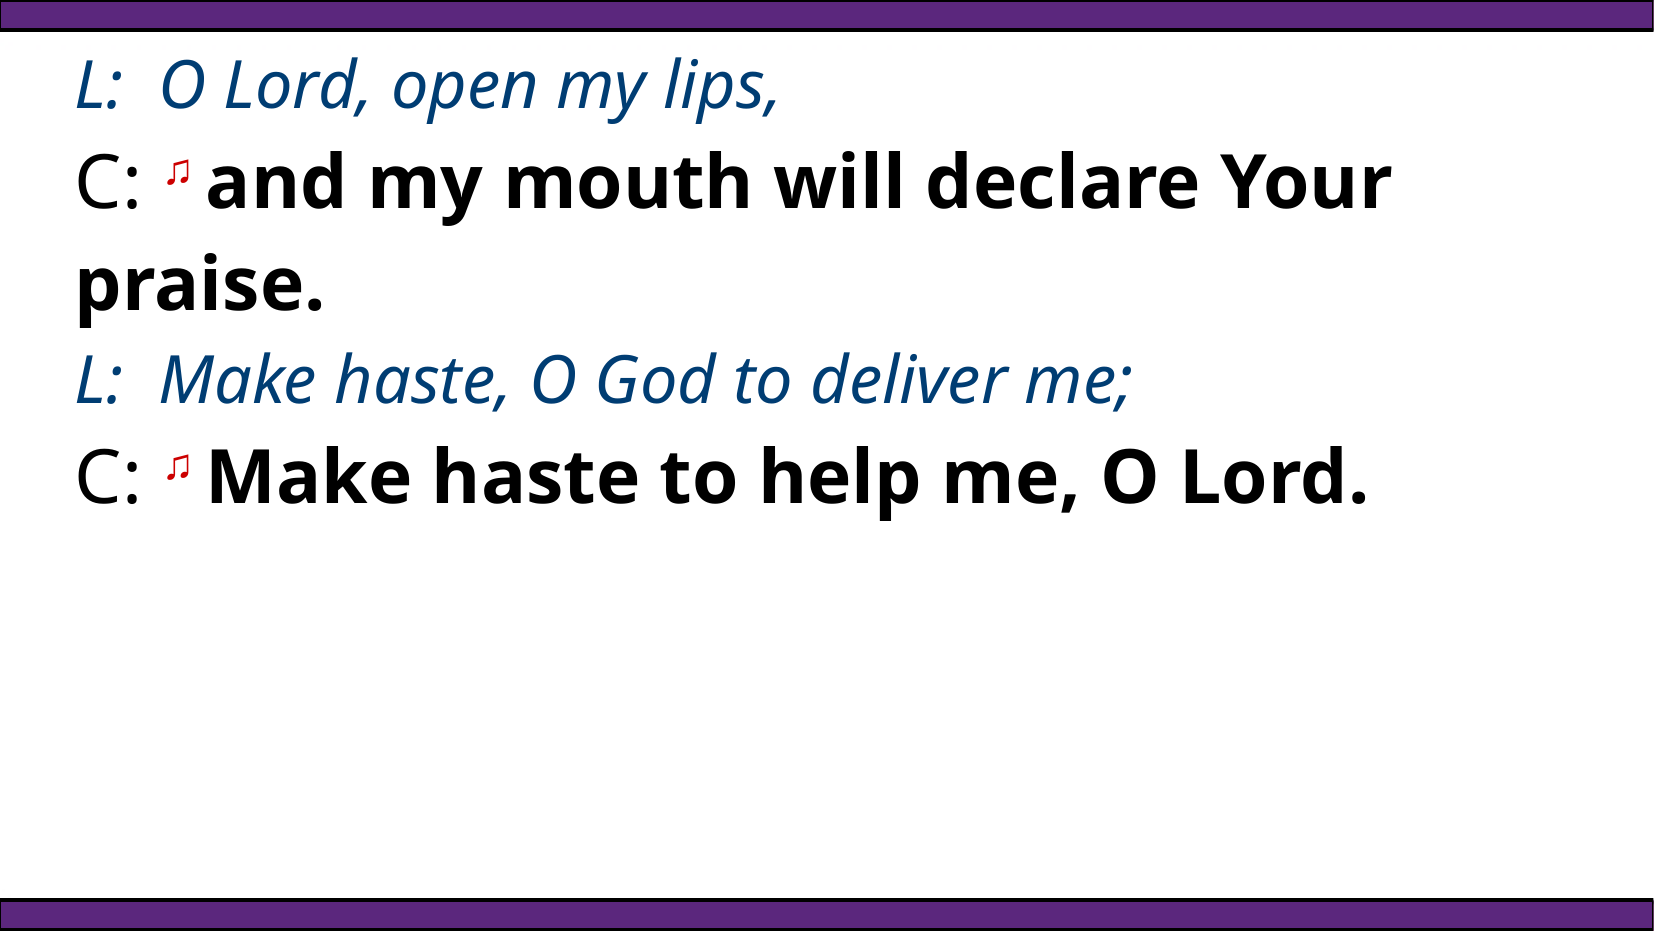

L: O Lord, open my lips,
C: ♫ and my mouth will declare Your praise.
L: Make haste, O God to deliver me;
C: ♫ Make haste to help me, O Lord.